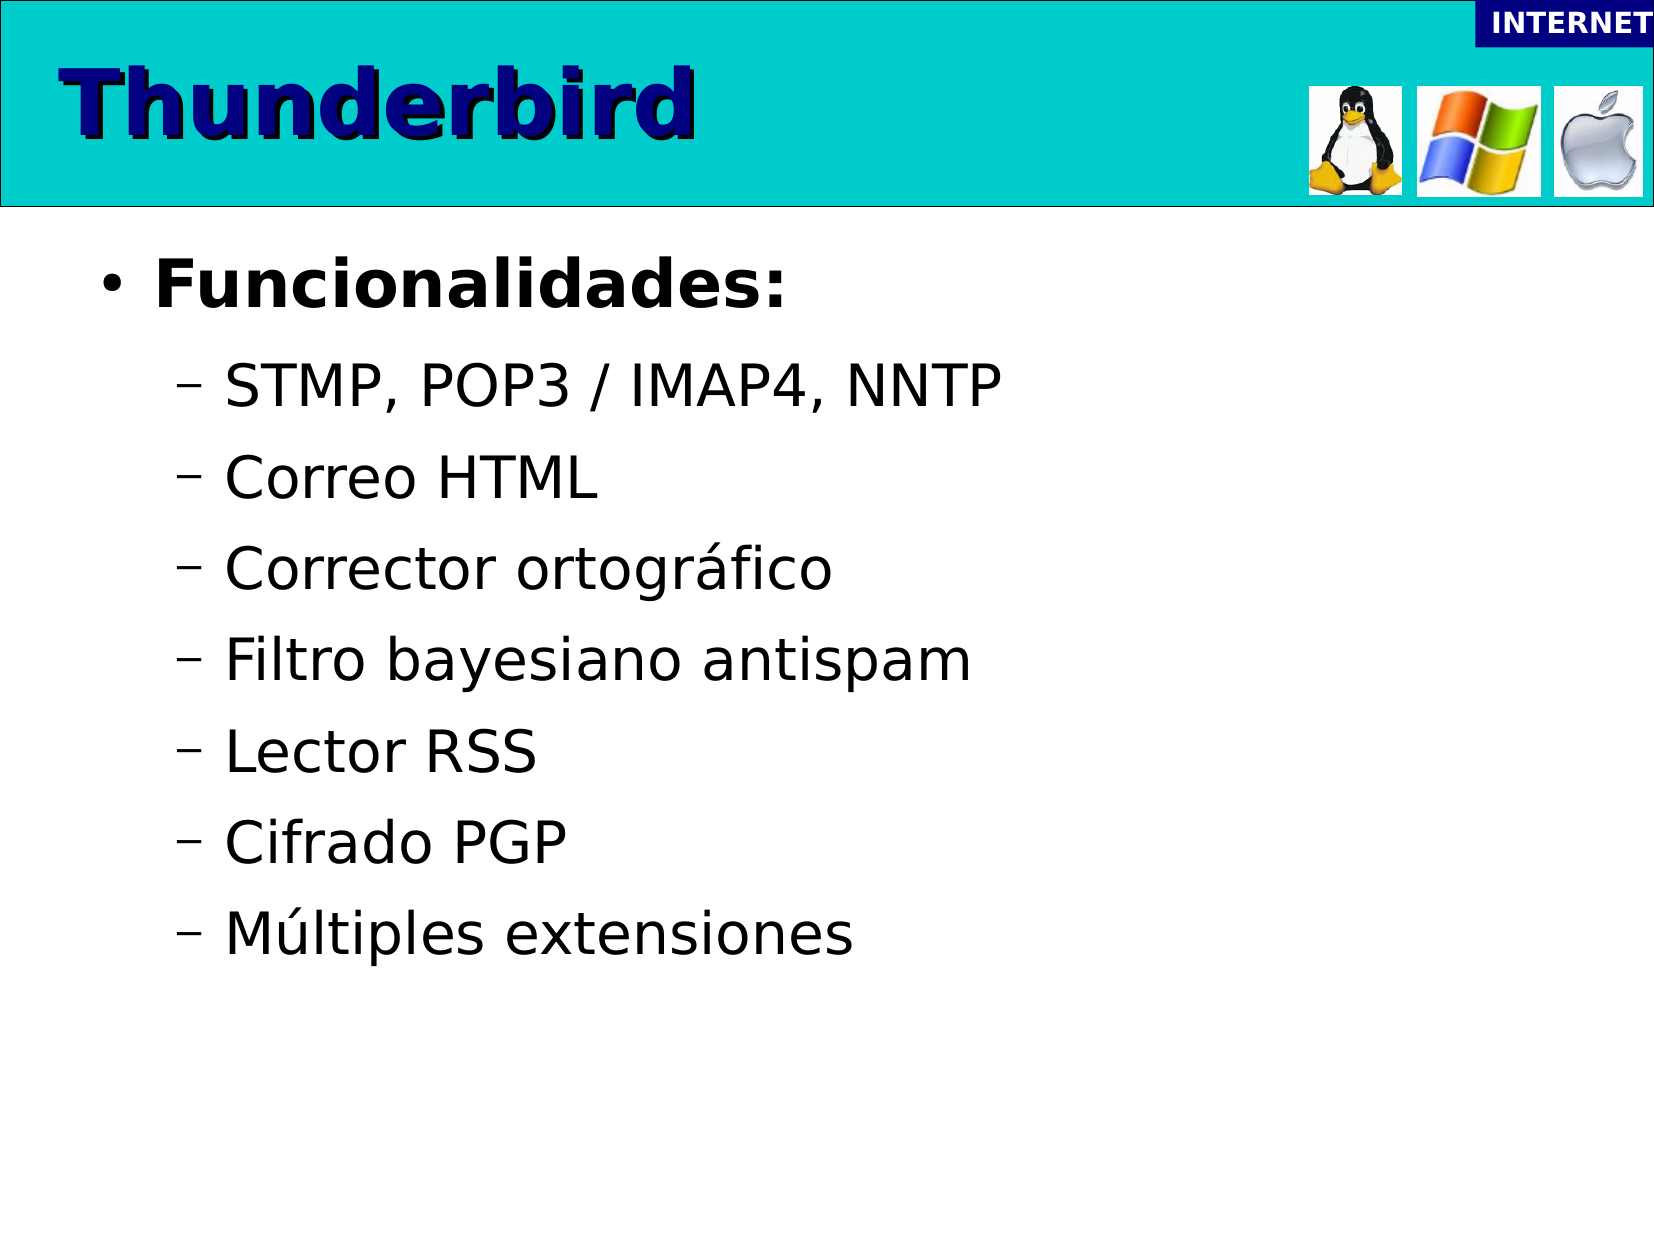

INTERNET
# Thunderbird
Funcionalidades:
STMP, POP3 / IMAP4, NNTP
Correo HTML
Corrector ortográfico
Filtro bayesiano antispam
Lector RSS
Cifrado PGP
Múltiples extensiones